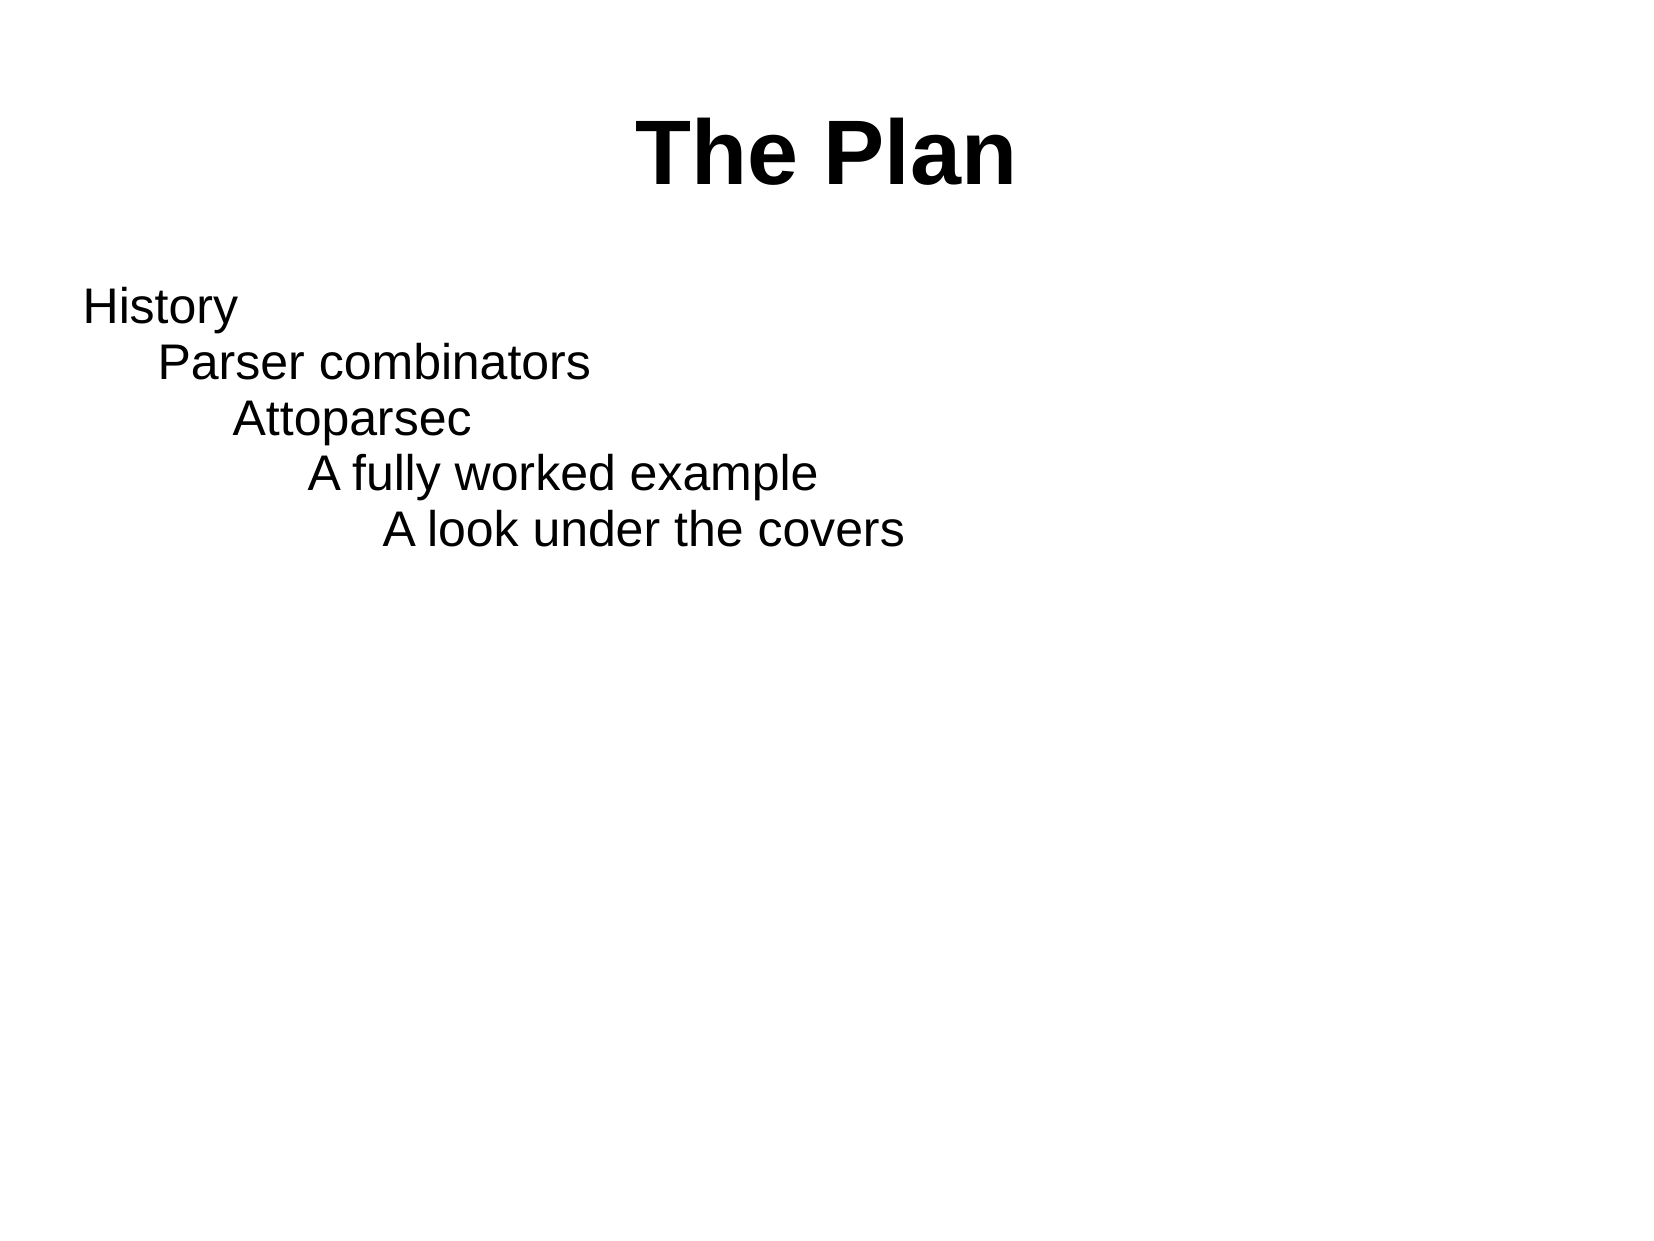

# The Plan
History
	Parser combinators
		Attoparsec
			A fully worked example
				A look under the covers